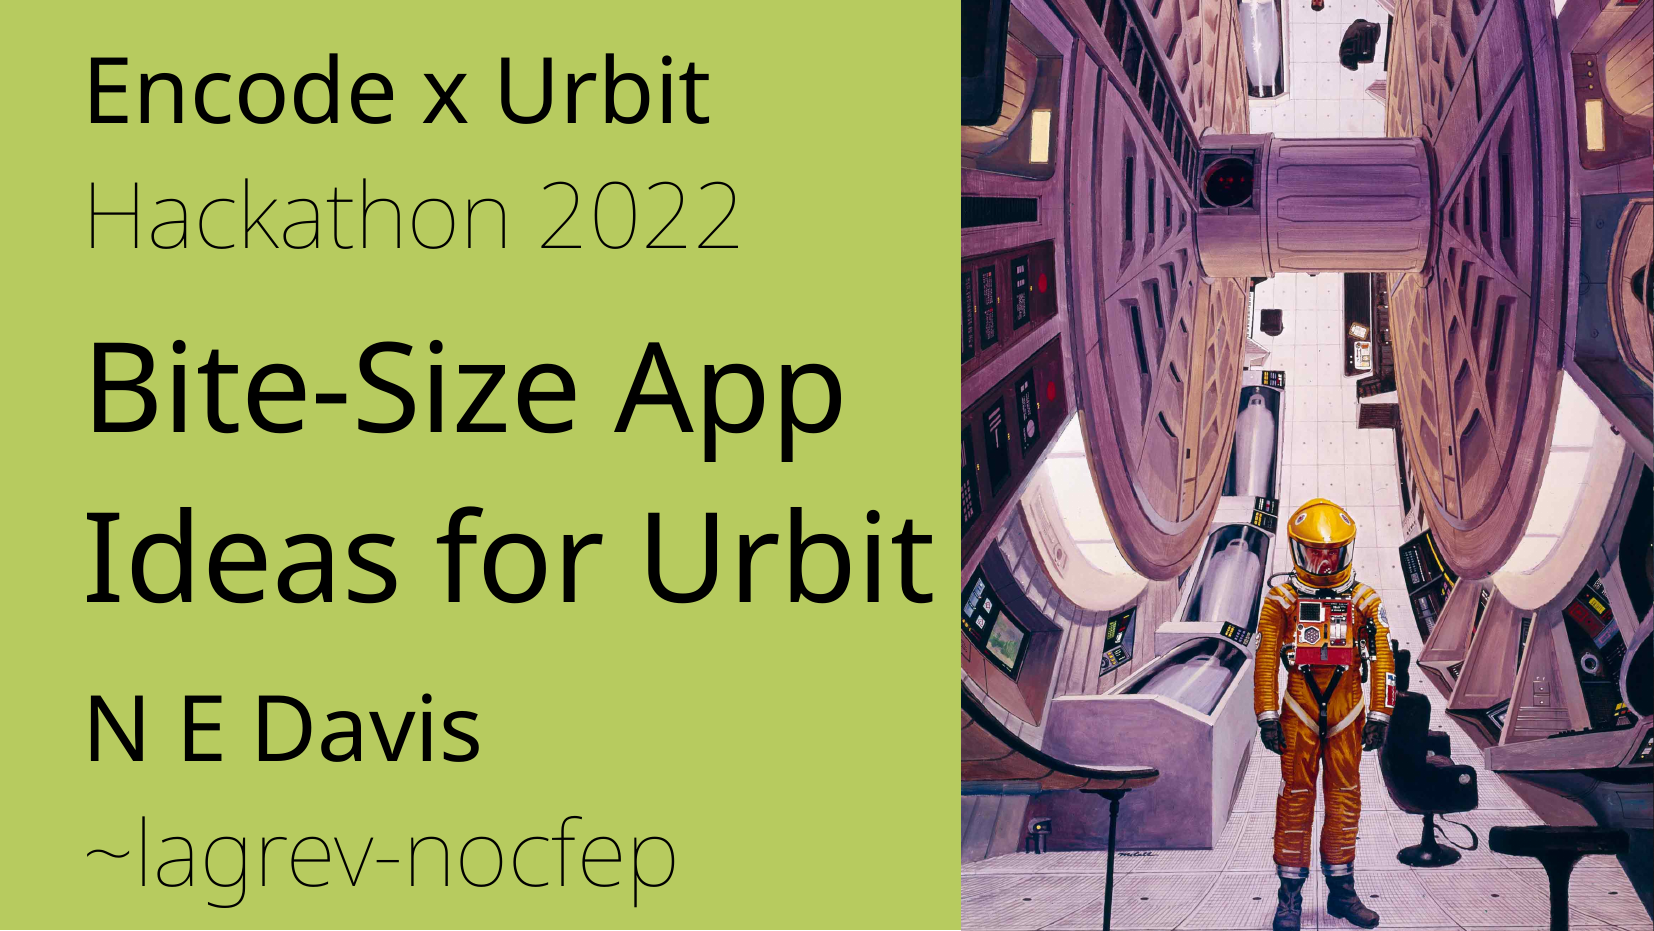

Encode x Urbit
Hackathon 2022
# Bite-Size App Ideas for Urbit
N E Davis
~lagrev-nocfep